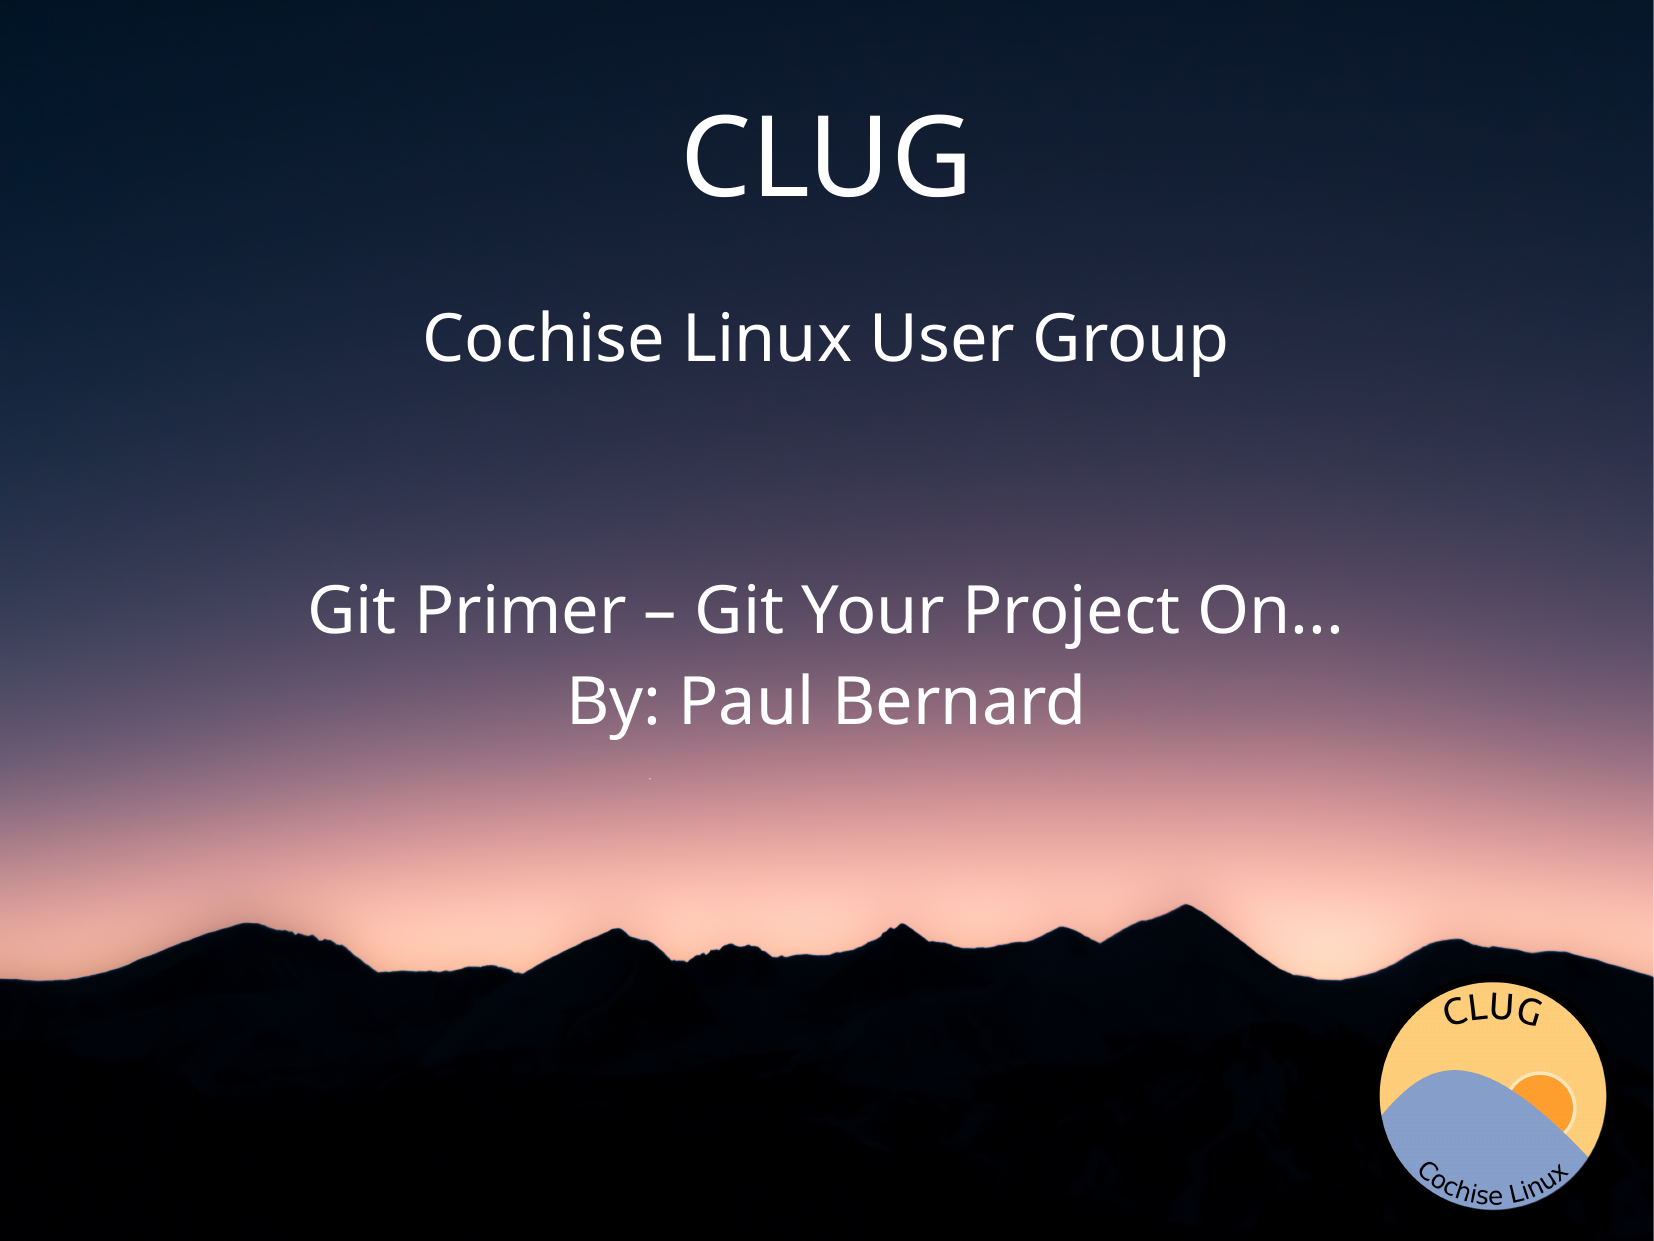

# CLUG
Cochise Linux User Group
Git Primer – Git Your Project On...
By: Paul Bernard
CochiseLinux.com